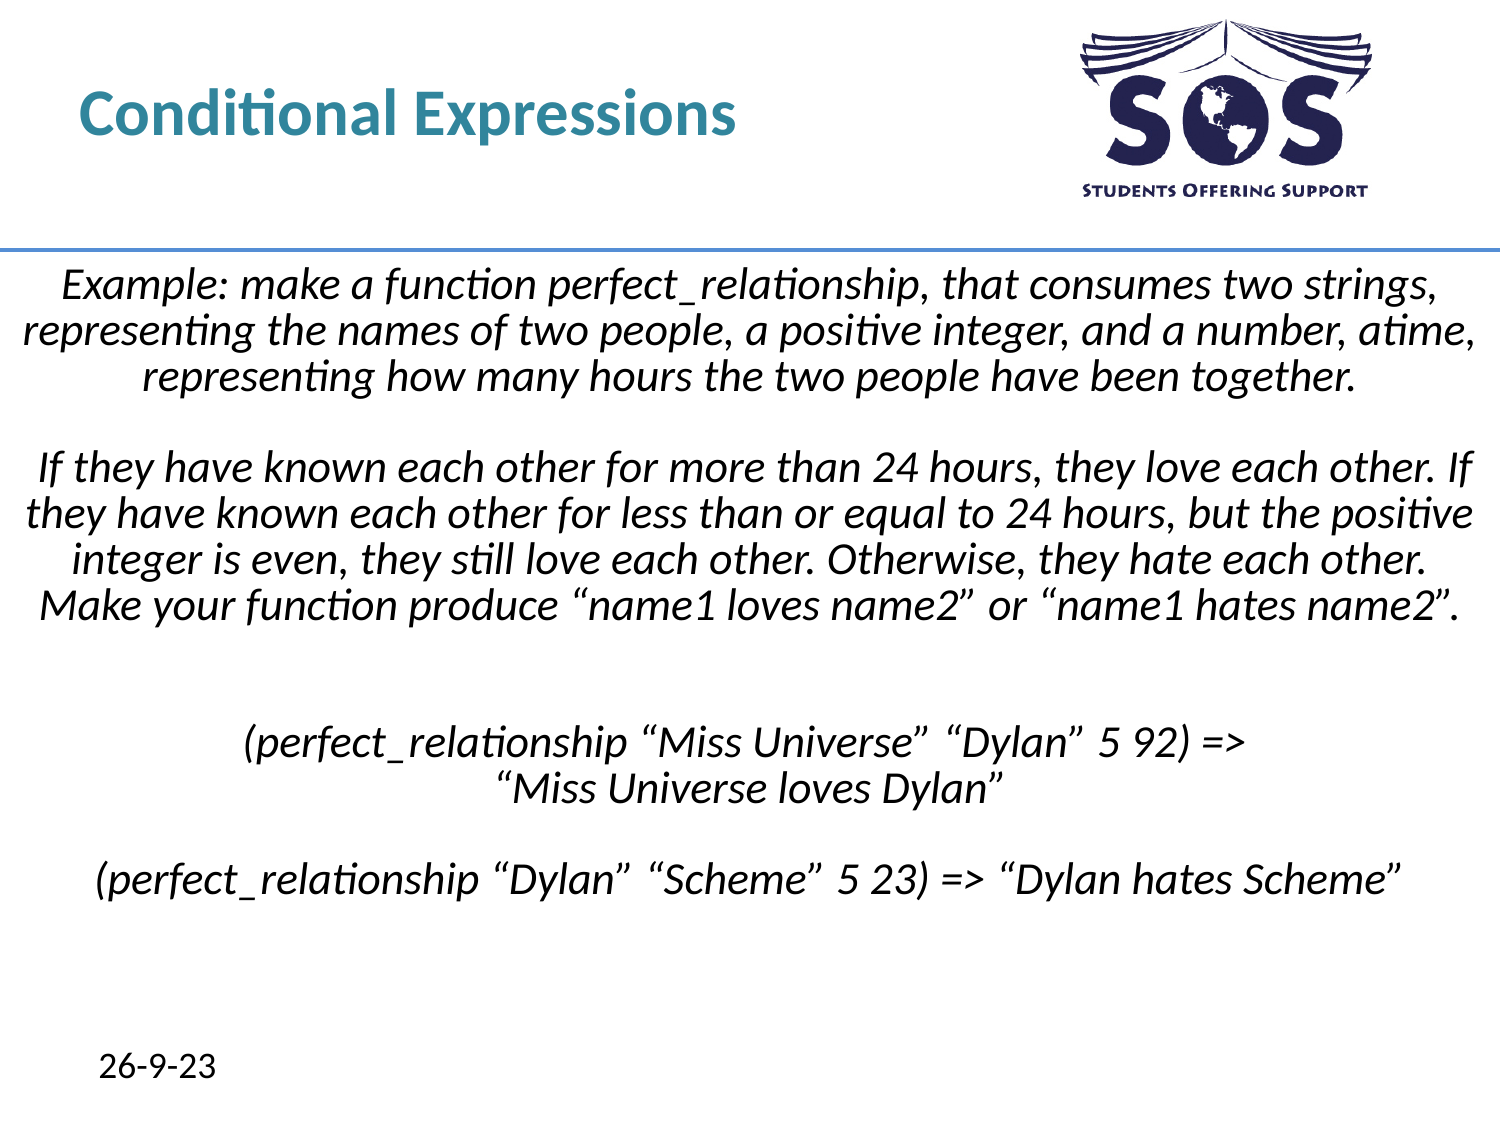

# Matrix Inverse
Conditional Expressions
Example: make a function perfect_relationship, that consumes two strings, representing the names of two people, a positive integer, and a number, atime, representing how many hours the two people have been together.
 If they have known each other for more than 24 hours, they love each other. If they have known each other for less than or equal to 24 hours, but the positive integer is even, they still love each other. Otherwise, they hate each other. Make your function produce “name1 loves name2” or “name1 hates name2”.
(perfect_relationship “Miss Universe” “Dylan” 5 92) =>
“Miss Universe loves Dylan”
(perfect_relationship “Dylan” “Scheme” 5 23) => “Dylan hates Scheme”